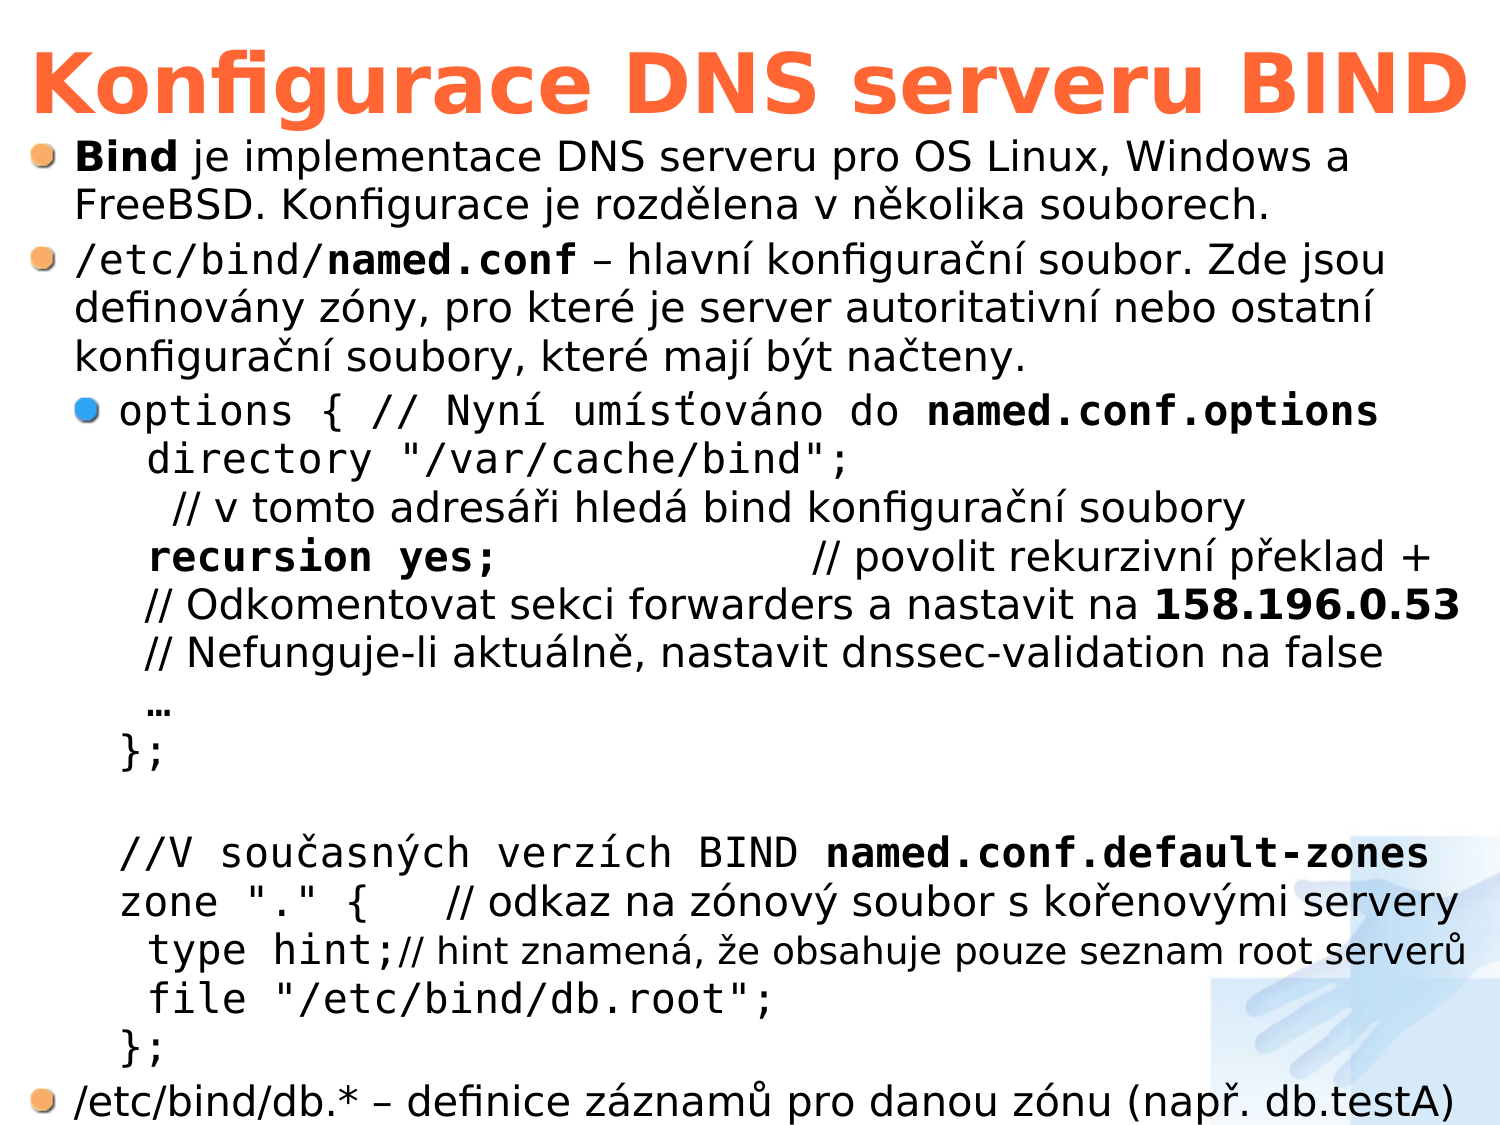

# Konfigurace DNS serveru BIND
Bind je implementace DNS serveru pro OS Linux, Windows a FreeBSD. Konfigurace je rozdělena v několika souborech.
/etc/bind/named.conf – hlavní konfigurační soubor. Zde jsou definovány zóny, pro které je server autoritativní nebo ostatní konfigurační soubory, které mají být načteny.
options { // Nyní umísťováno do named.conf.options
	directory "/var/cache/bind";
	 // v tomto adresáři hledá bind konfigurační soubory
	recursion yes; 		 // povolit rekurzivní překlad +
 // Odkomentovat sekci forwarders a nastavit na 158.196.0.53
 // Nefunguje-li aktuálně, nastavit dnssec-validation na false
	…
};
//V současných verzích BIND named.conf.default-zones
zone "." {	// odkaz na zónový soubor s kořenovými servery
	type hint;// hint znamená, že obsahuje pouze seznam root serverů
	file "/etc/bind/db.root";
};
/etc/bind/db.* – definice záznamů pro danou zónu (např. db.testA)